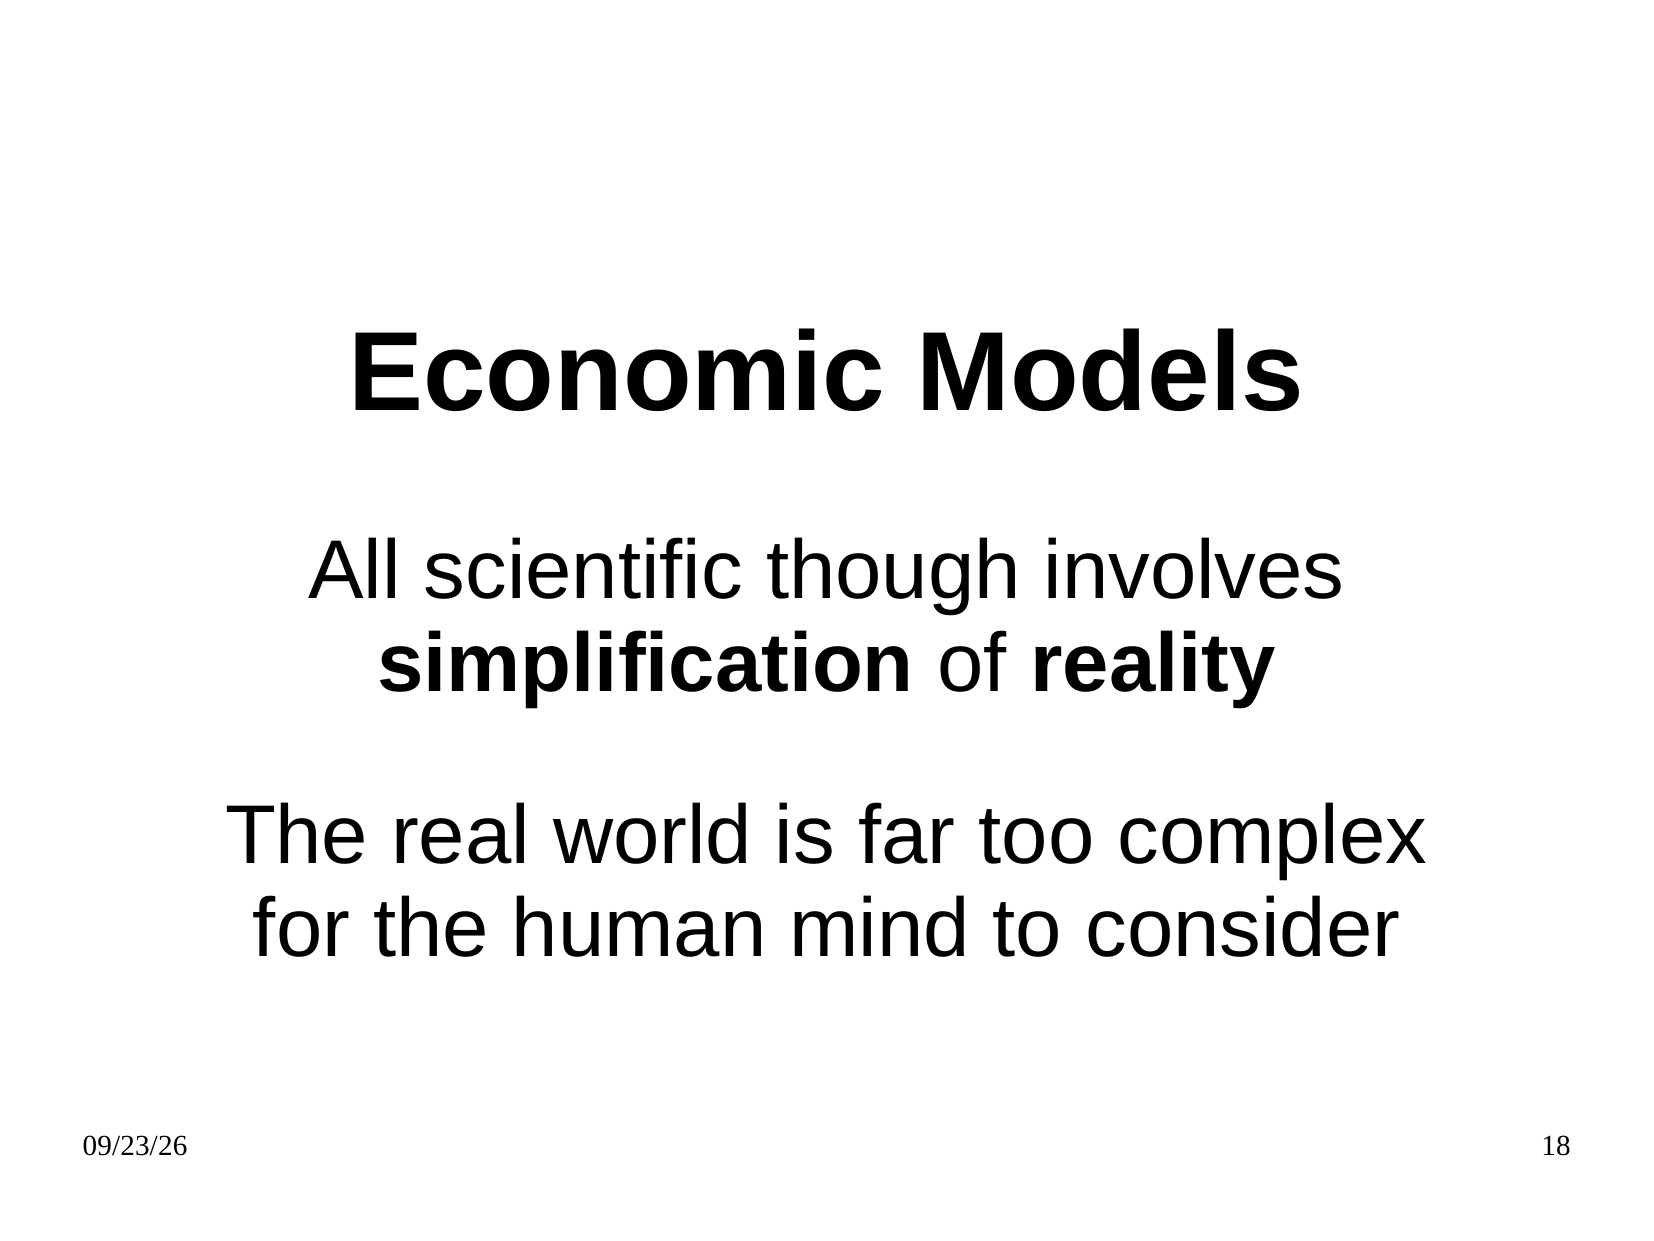

# Economic Models
All scientific though involves
simplification of reality
The real world is far too complex
for the human mind to consider
18